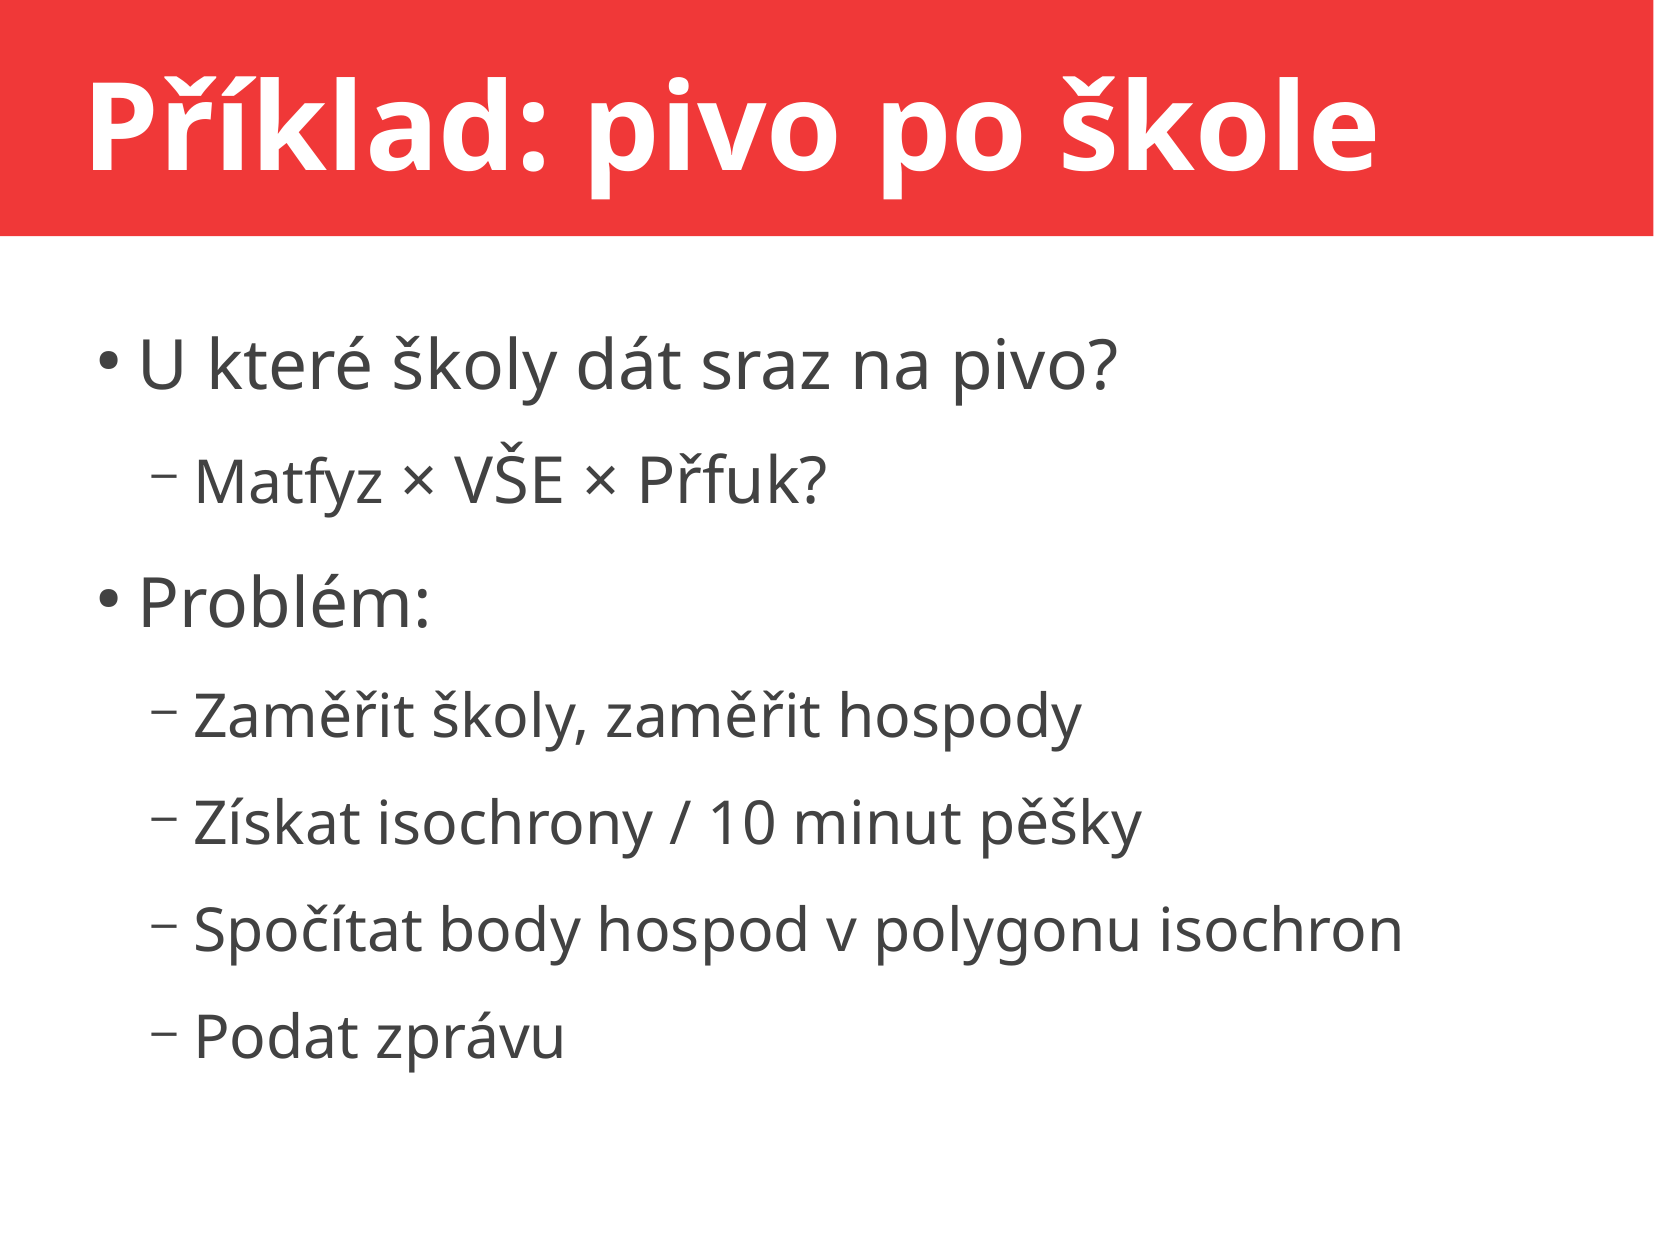

# Příklad: pivo po škole
U které školy dát sraz na pivo?
Matfyz × VŠE × Přfuk?
Problém:
Zaměřit školy, zaměřit hospody
Získat isochrony / 10 minut pěšky
Spočítat body hospod v polygonu isochron
Podat zprávu